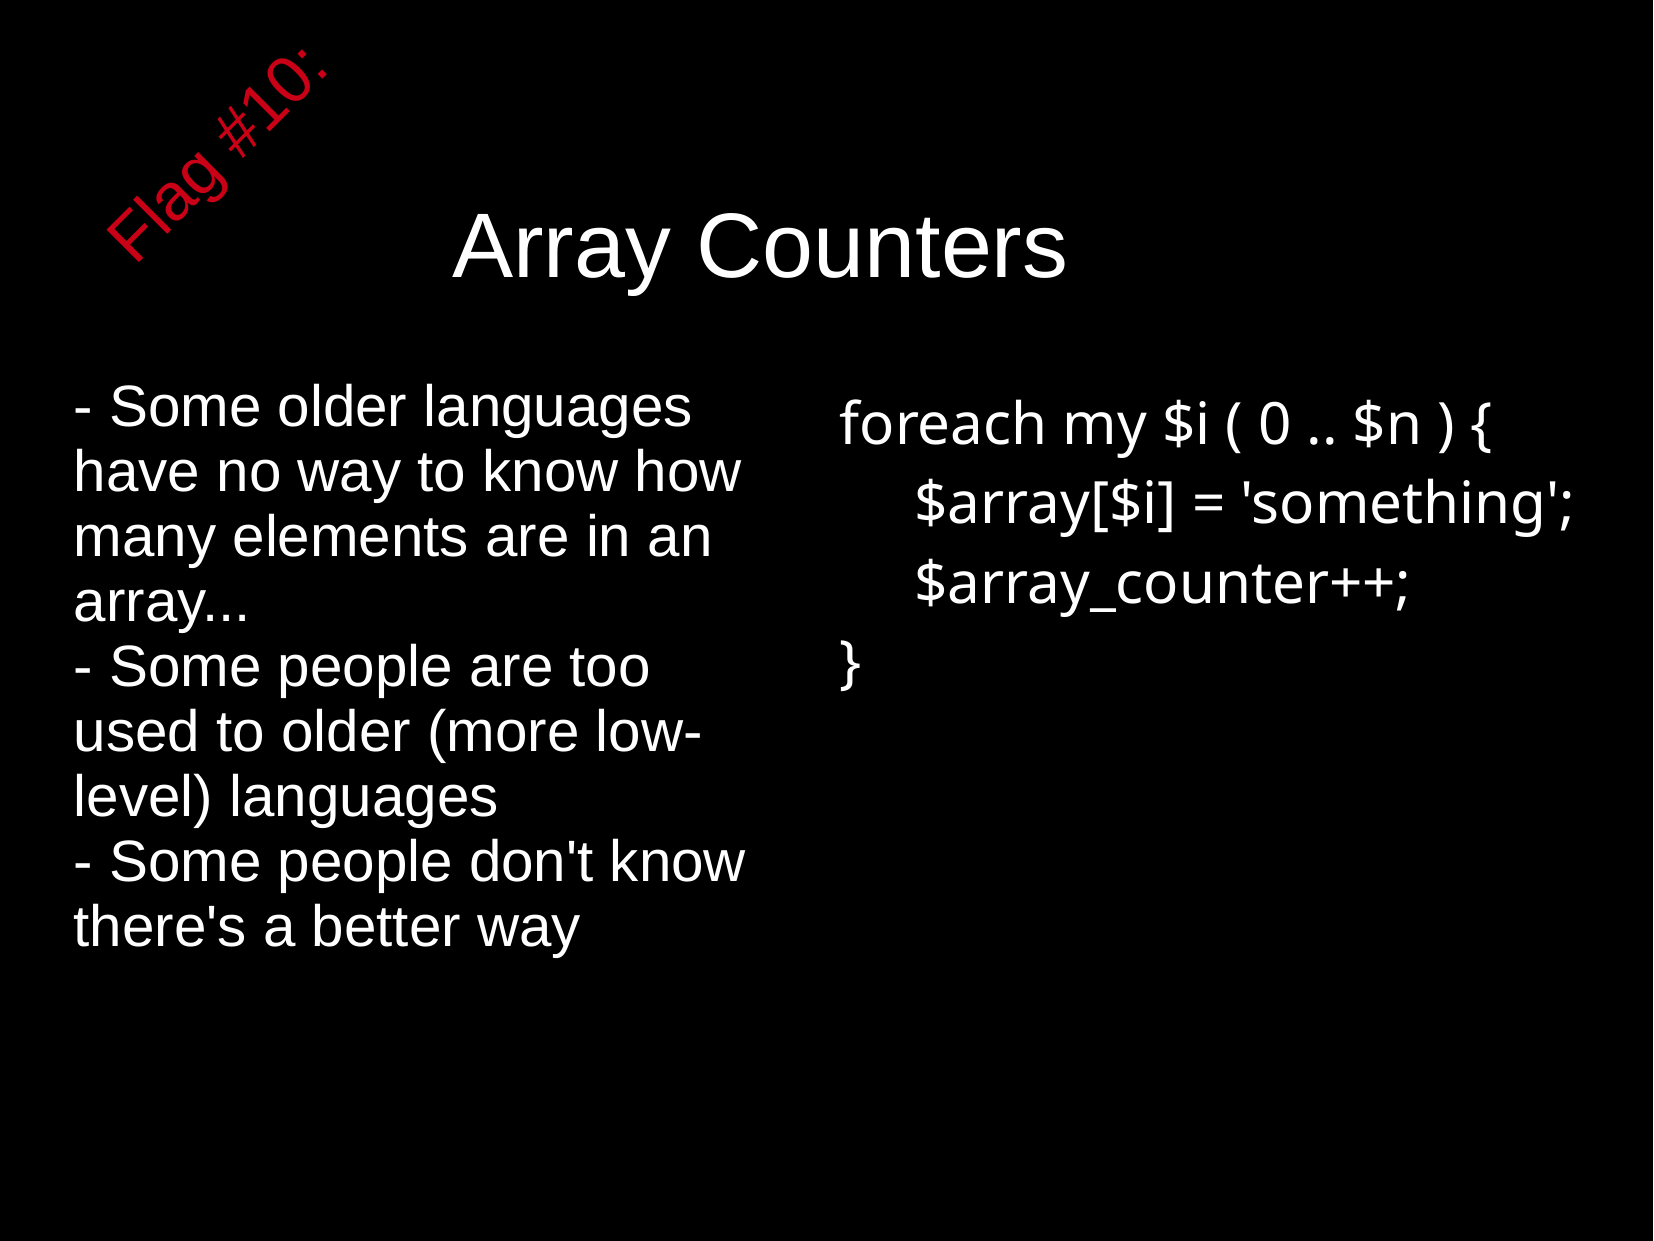

Flag #10:
Array Counters
- Some older languages have no way to know how many elements are in an array...
- Some people are too used to older (more low-level) languages
- Some people don't know there's a better way
foreach my $i ( 0 .. $n ) {
	$array[$i] = 'something';
	$array_counter++;
}